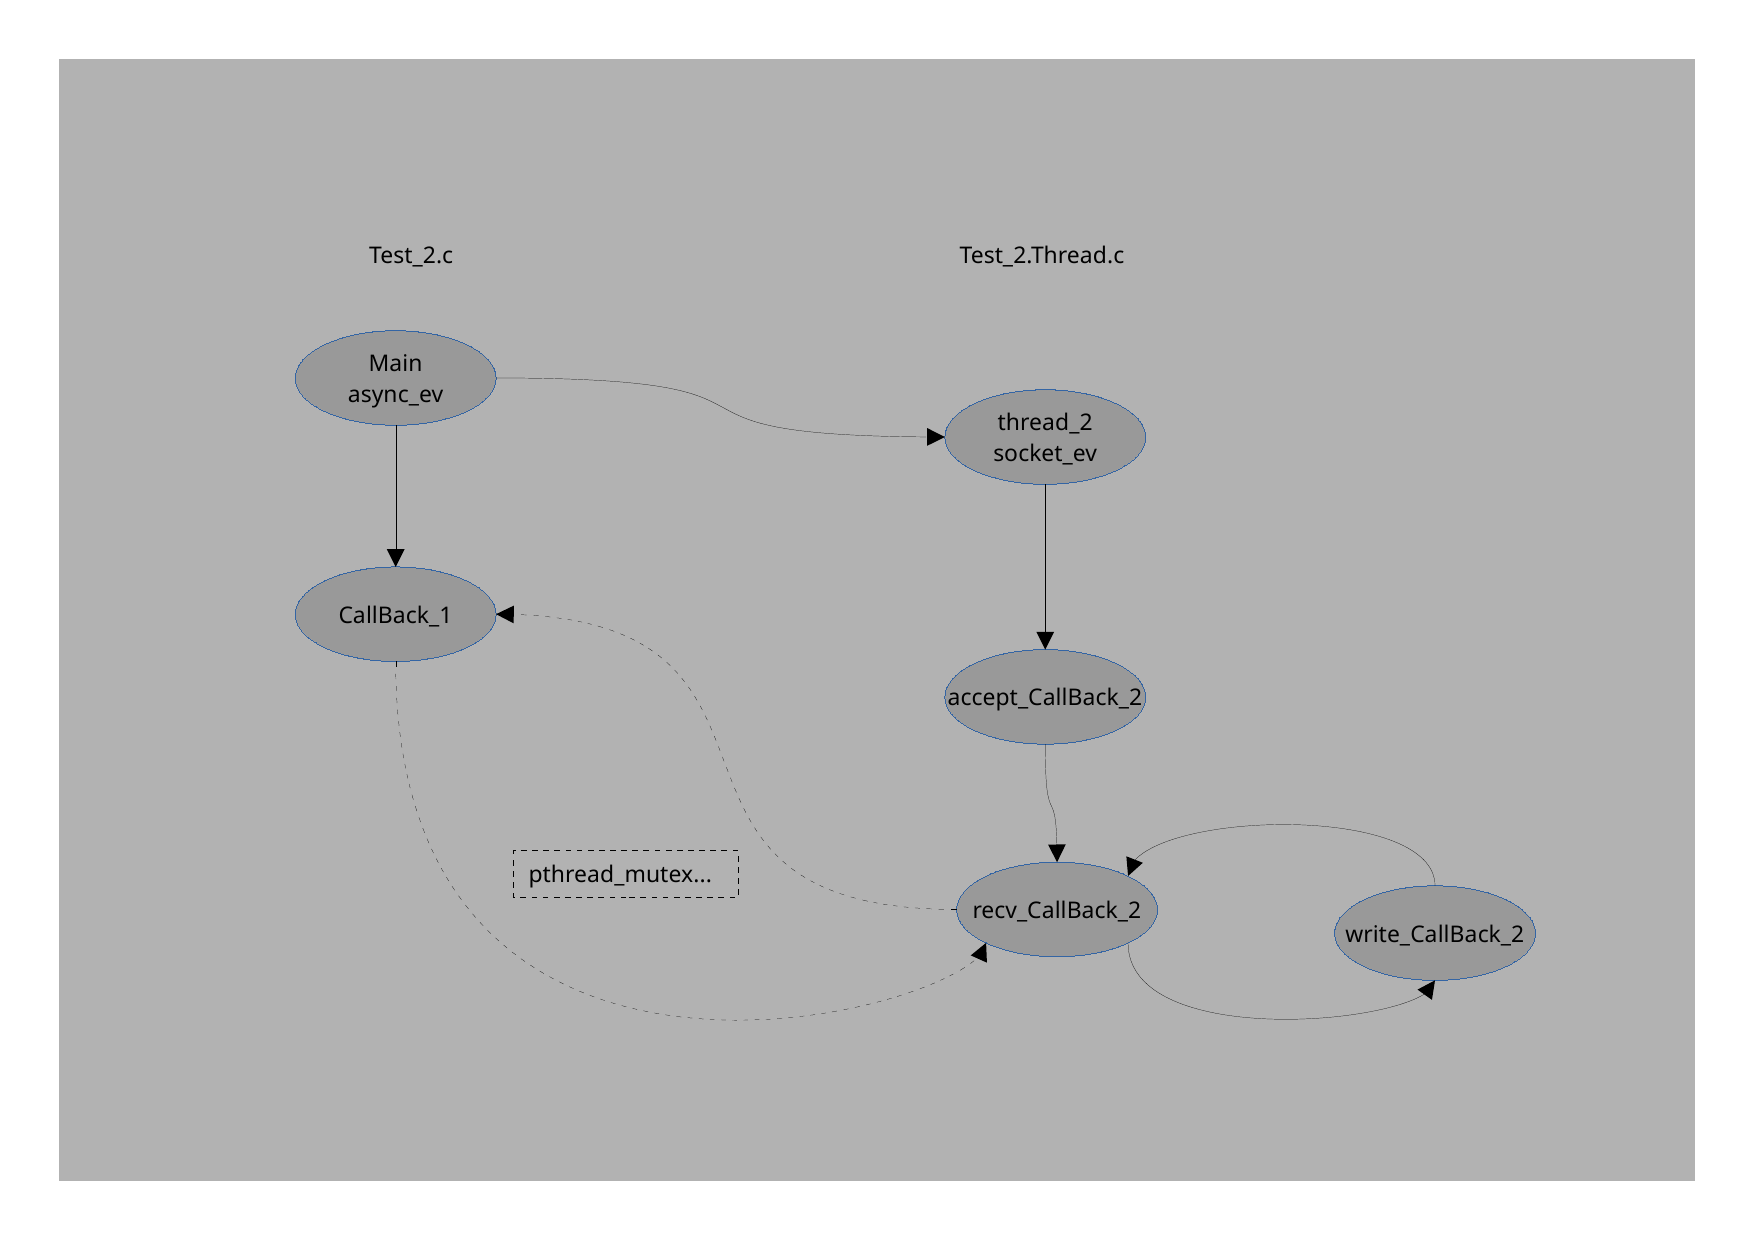

Test_2.c
Test_2.Thread.c
Main
async_ev
thread_2
socket_ev
CallBack_1
accept_CallBack_2
pthread_mutex...
recv_CallBack_2
write_CallBack_2